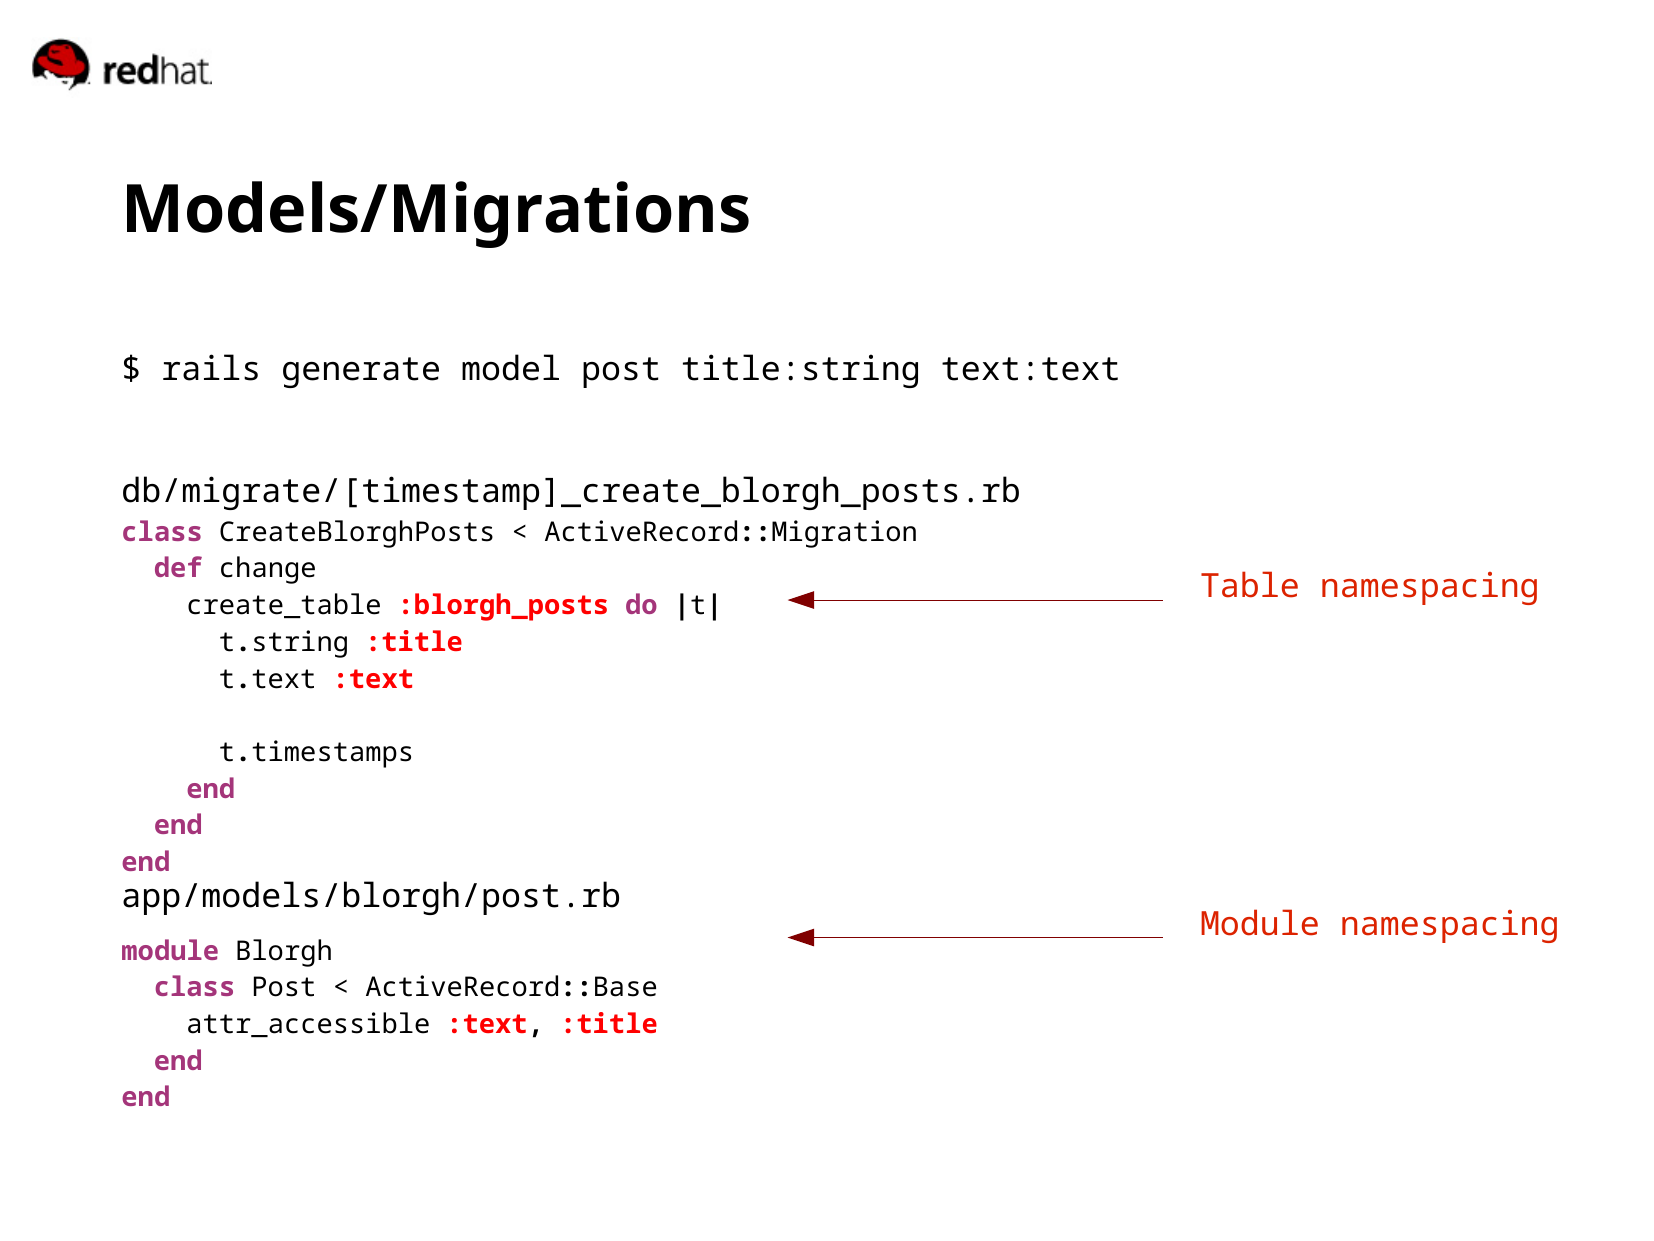

# Models/Migrations
$ rails generate model post title:string text:text
db/migrate/[timestamp]_create_blorgh_posts.rb
class CreateBlorghPosts < ActiveRecord::Migration
 def change
 create_table :blorgh_posts do |t|
 t.string :title
 t.text :text
 t.timestamps
 end
 end
end
Table namespacing
app/models/blorgh/post.rb
Module namespacing
module Blorgh
 class Post < ActiveRecord::Base
 attr_accessible :text, :title
 end
end